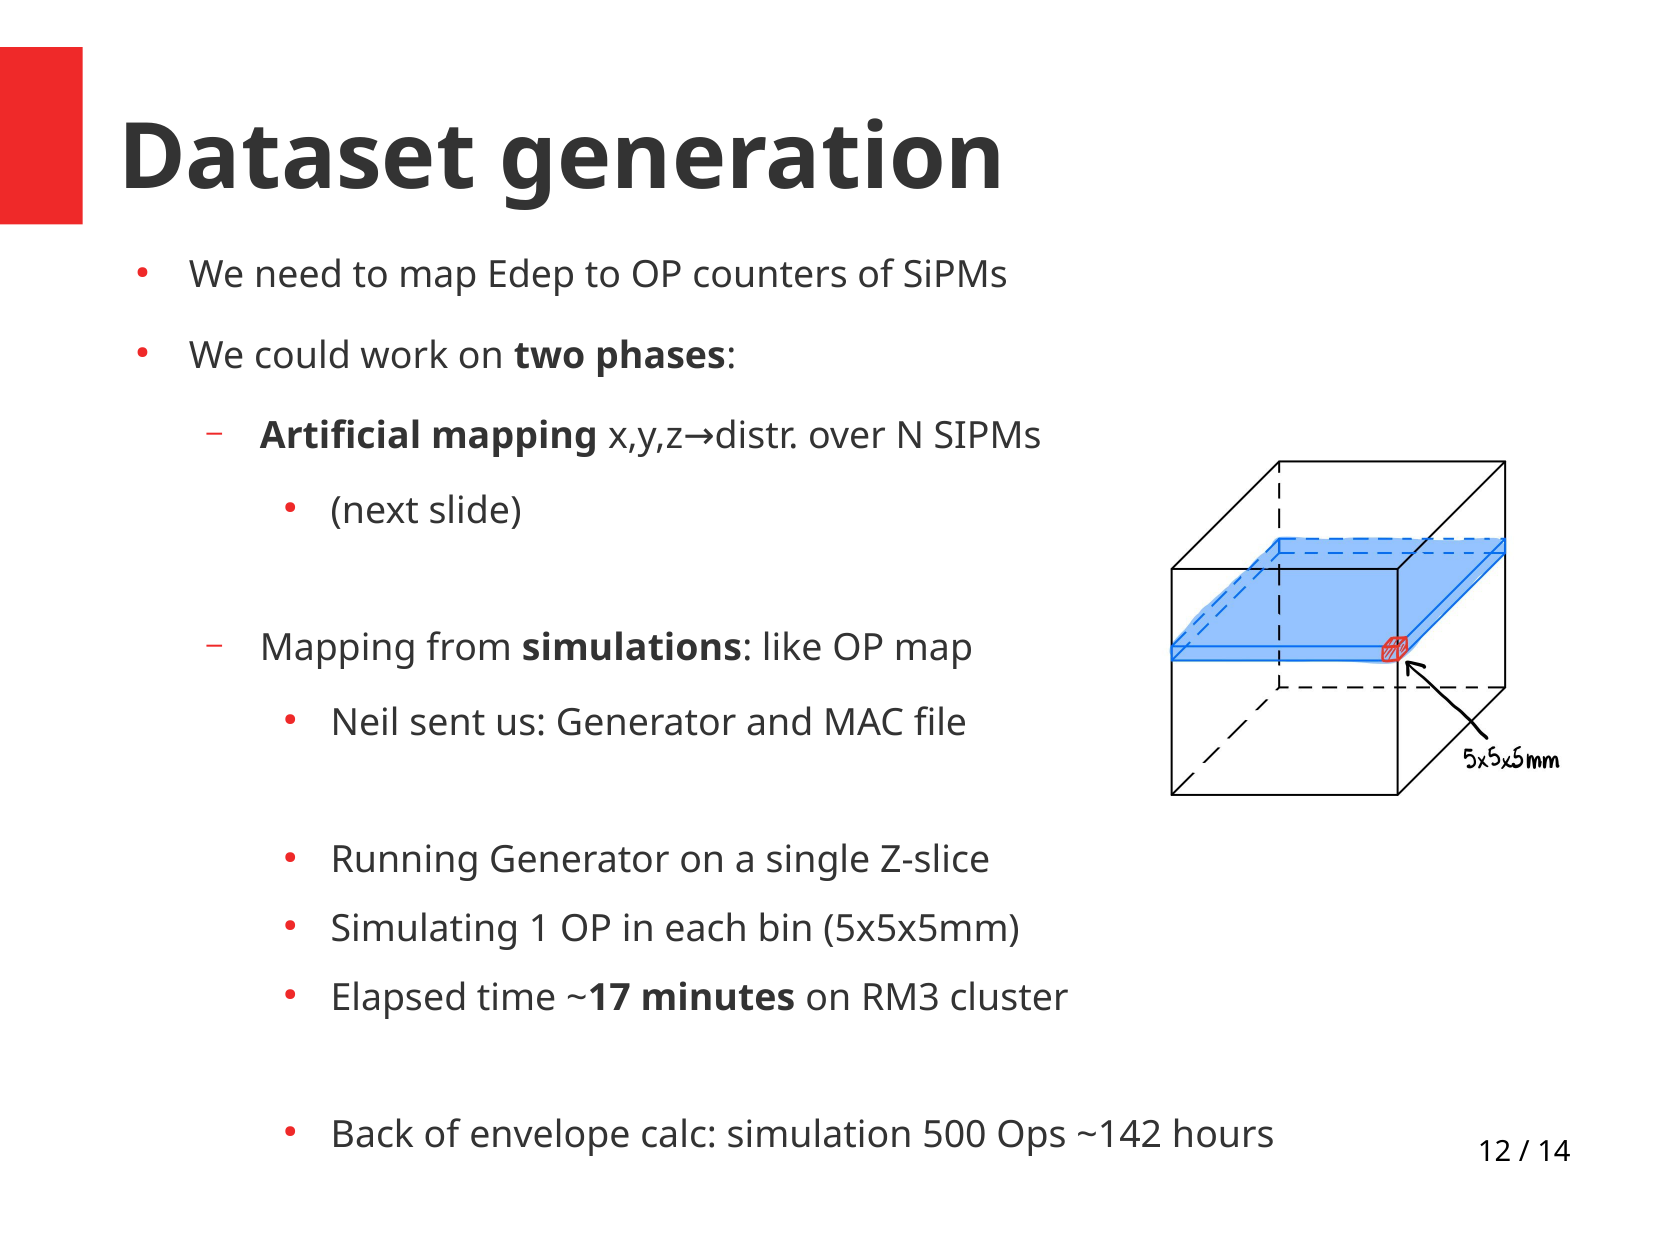

# Dataset generation
We need to map Edep to OP counters of SiPMs
We could work on two phases:
Artificial mapping x,y,z→distr. over N SIPMs
(next slide)
Mapping from simulations: like OP map
Neil sent us: Generator and MAC file
Running Generator on a single Z-slice
Simulating 1 OP in each bin (5x5x5mm)
Elapsed time ~17 minutes on RM3 cluster
Back of envelope calc: simulation 500 Ops ~142 hours
12